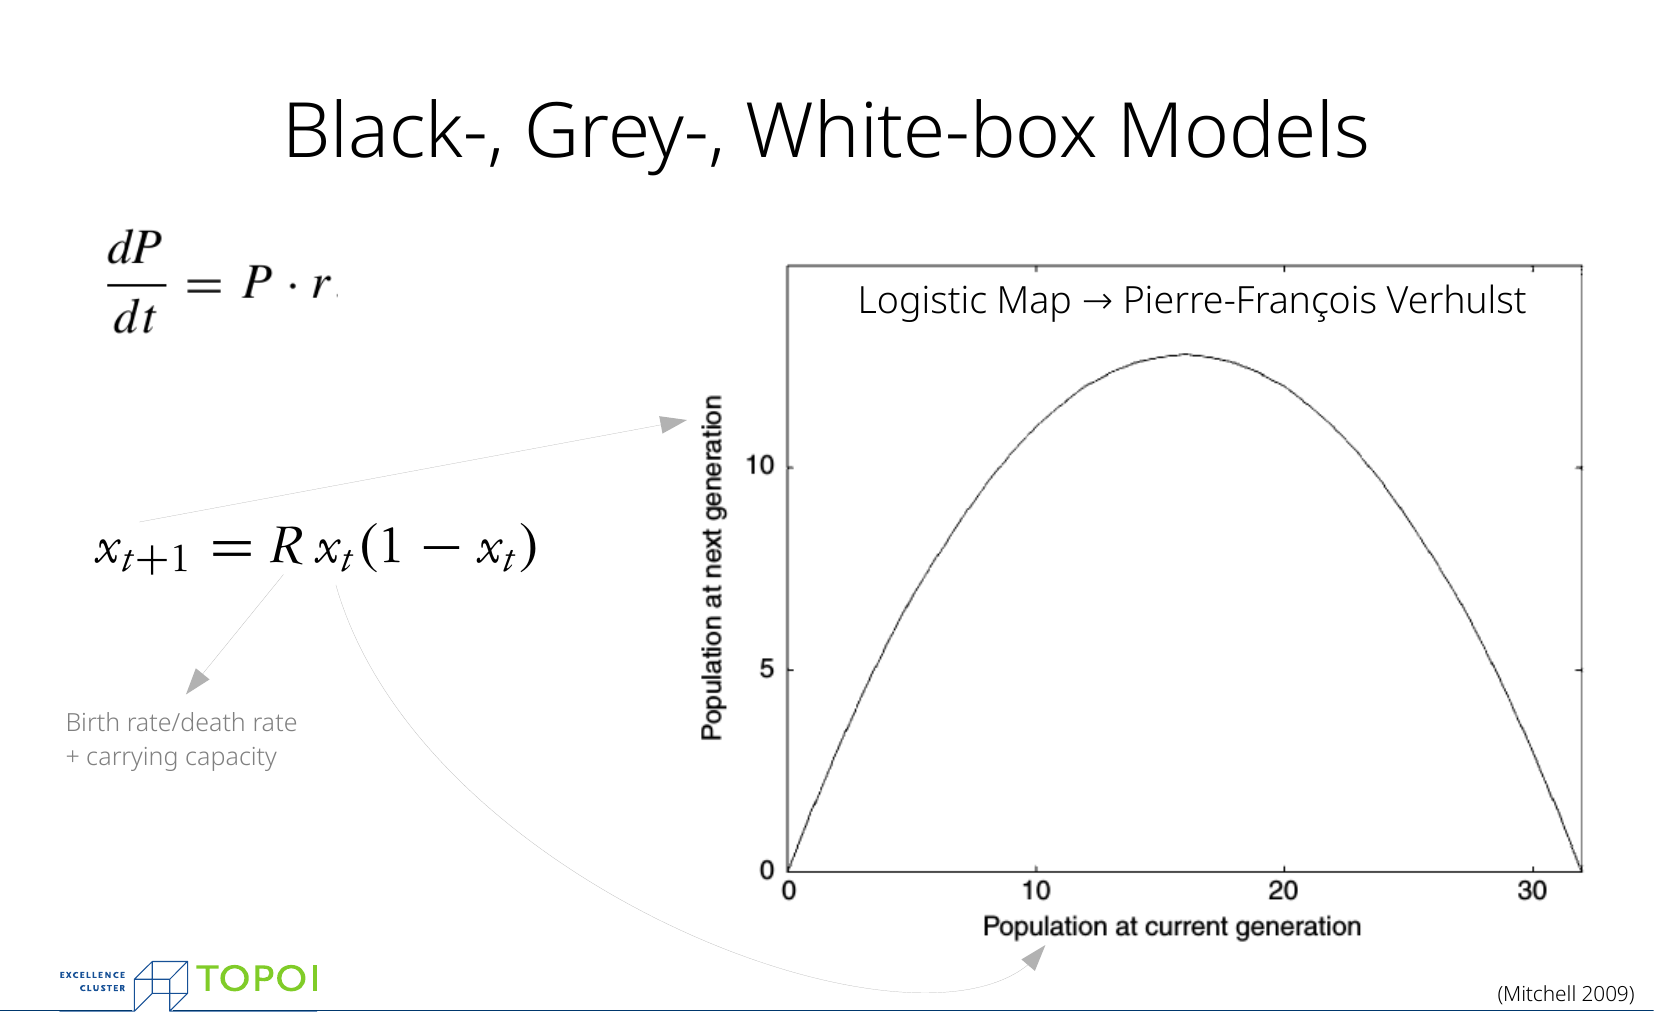

# Black-, Grey-, White-box Models
Logistic Map → Pierre-François Verhulst
Birth rate/death rate
+ carrying capacity
(Mitchell 2009)